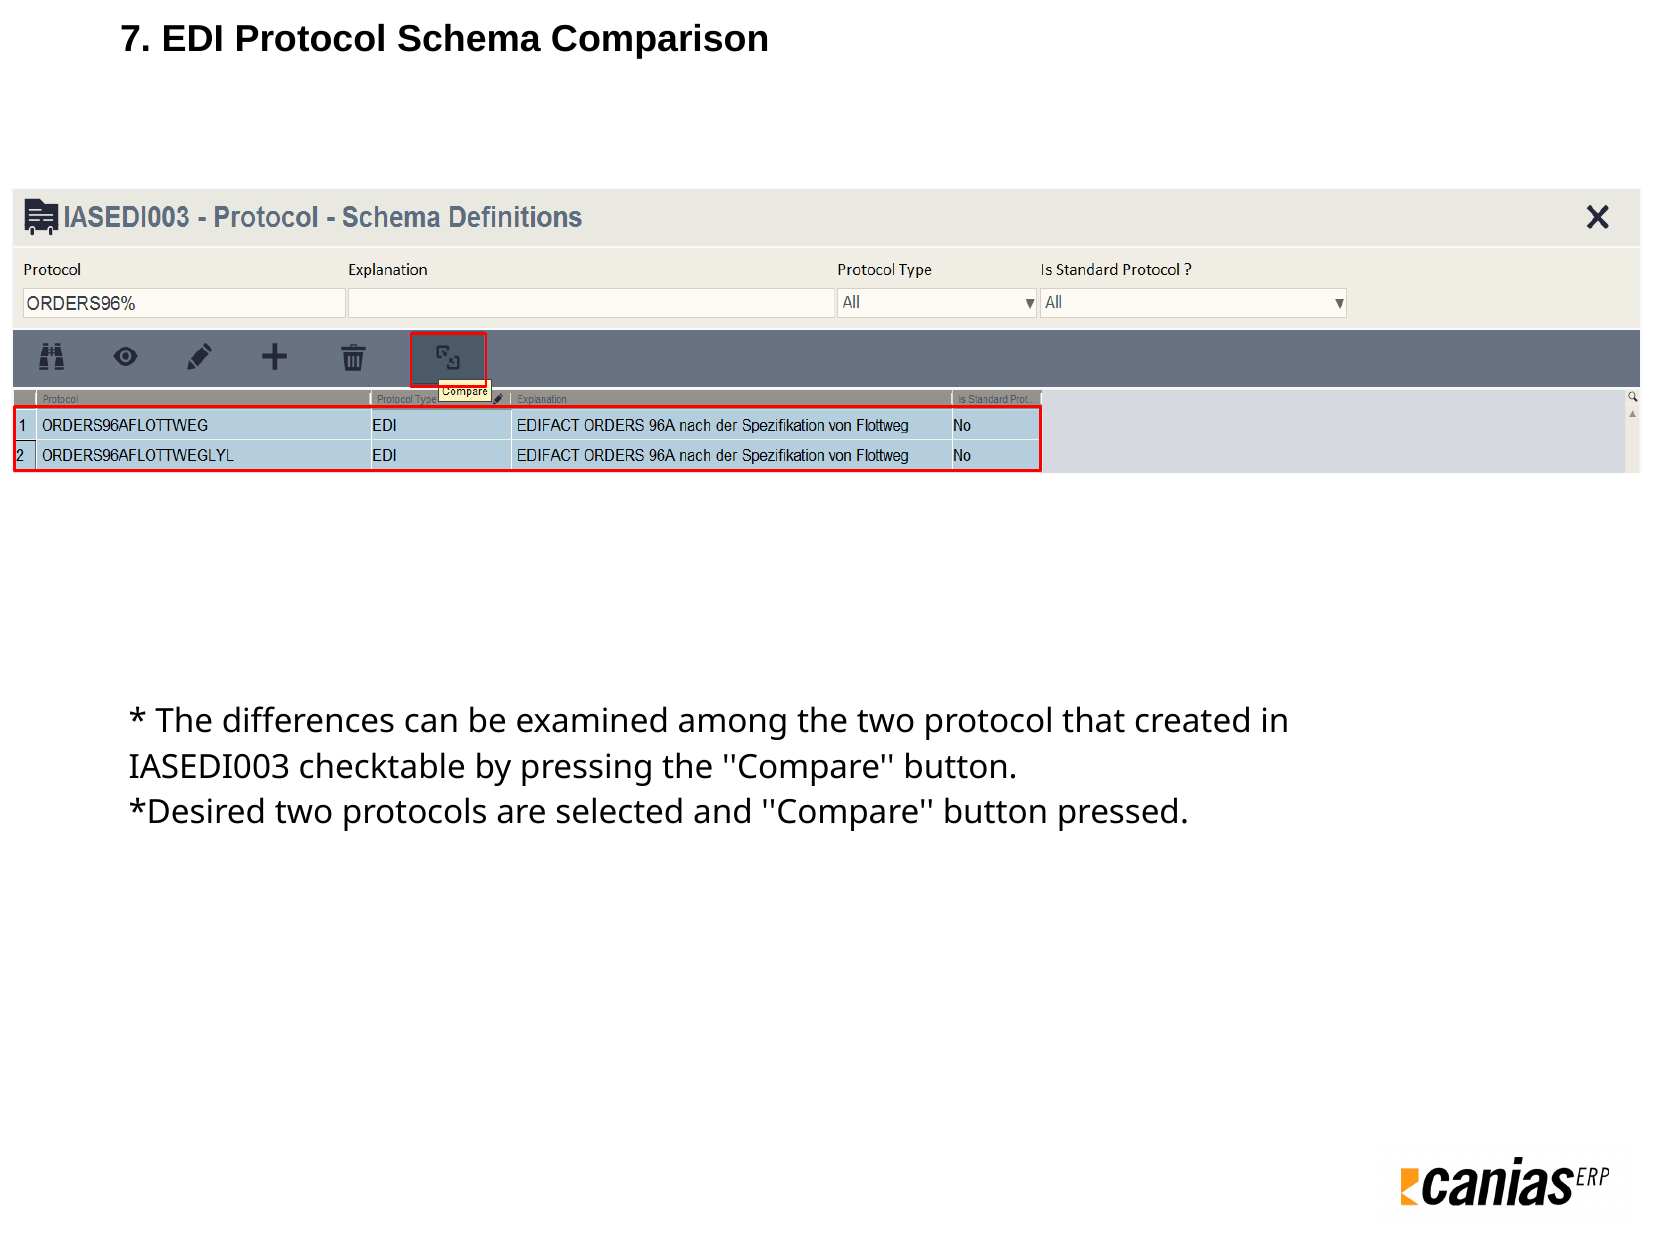

7. EDI Protocol Schema Comparison
* The differences can be examined among the two protocol that created in IASEDI003 checktable by pressing the ''Compare'' button.
*Desired two protocols are selected and ''Compare'' button pressed.